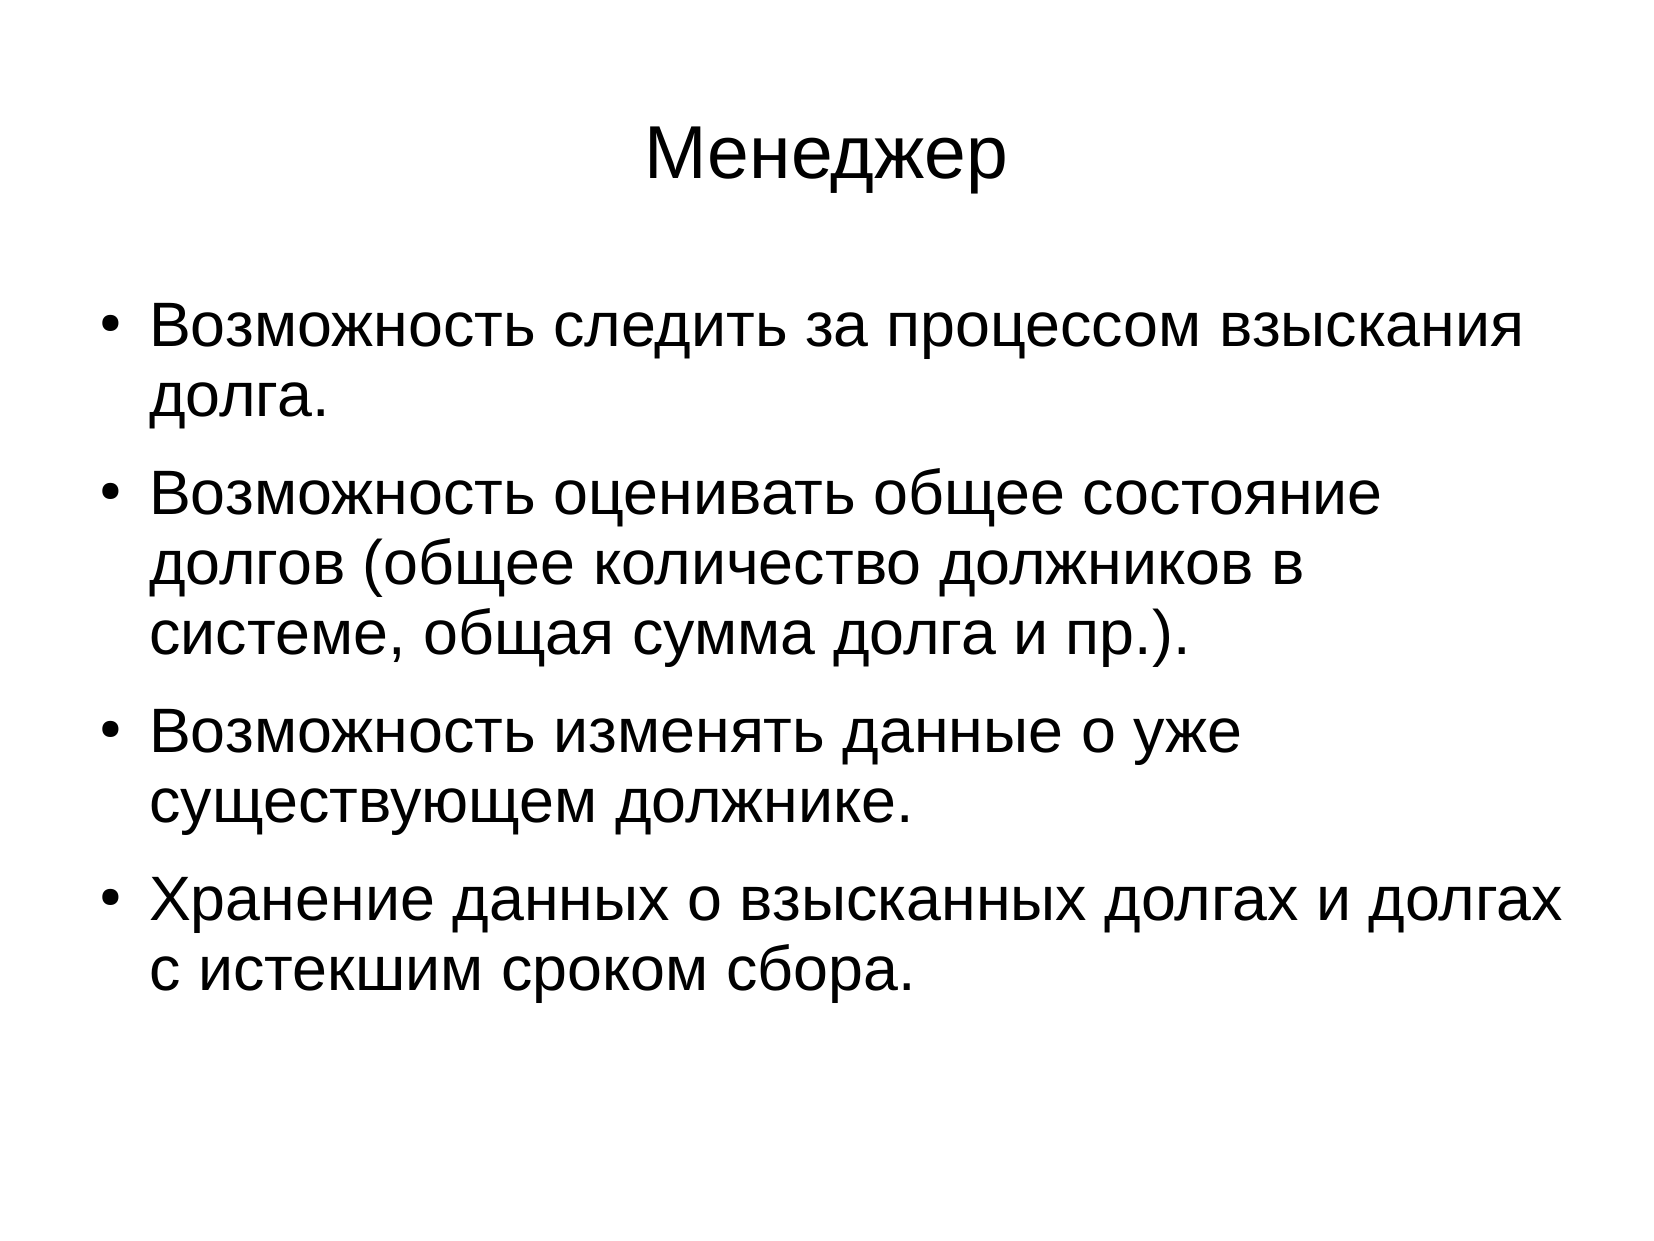

# Менеджер
Возможность следить за процессом взыскания долга.
Возможность оценивать общее состояние долгов (общее количество должников в системе, общая сумма долга и пр.).
Возможность изменять данные о уже существующем должнике.
Хранение данных о взысканных долгах и долгах с истекшим сроком сбора.